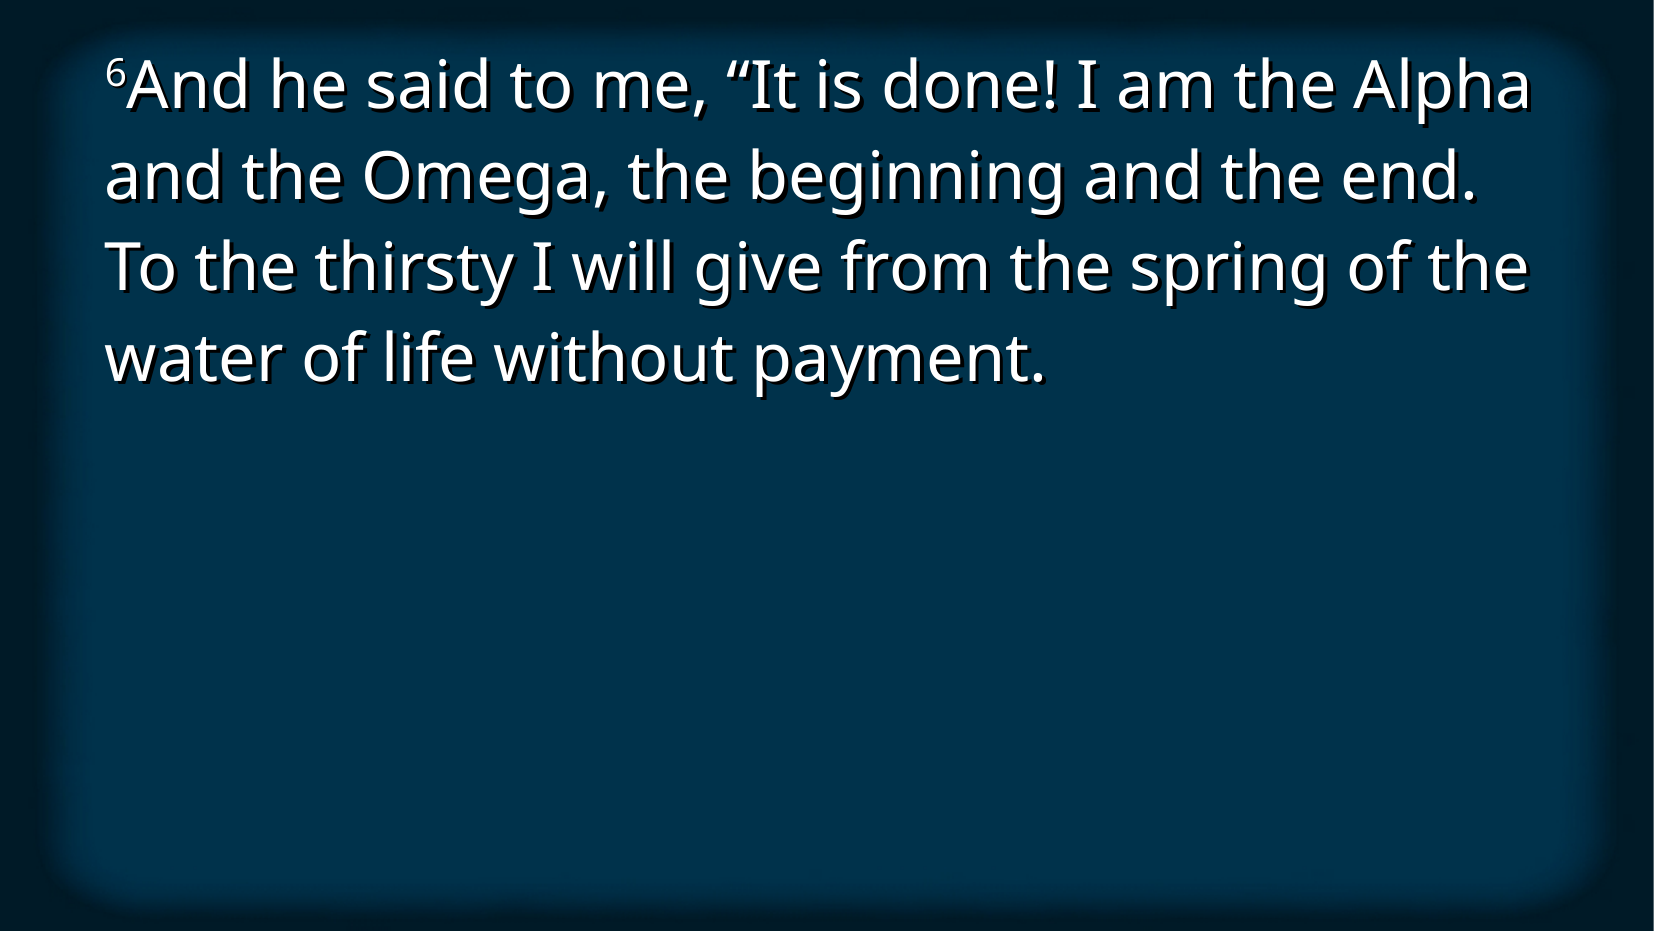

6And he said to me, “It is done! I am the Alpha and the Omega, the beginning and the end. To the thirsty I will give from the spring of the water of life without payment.